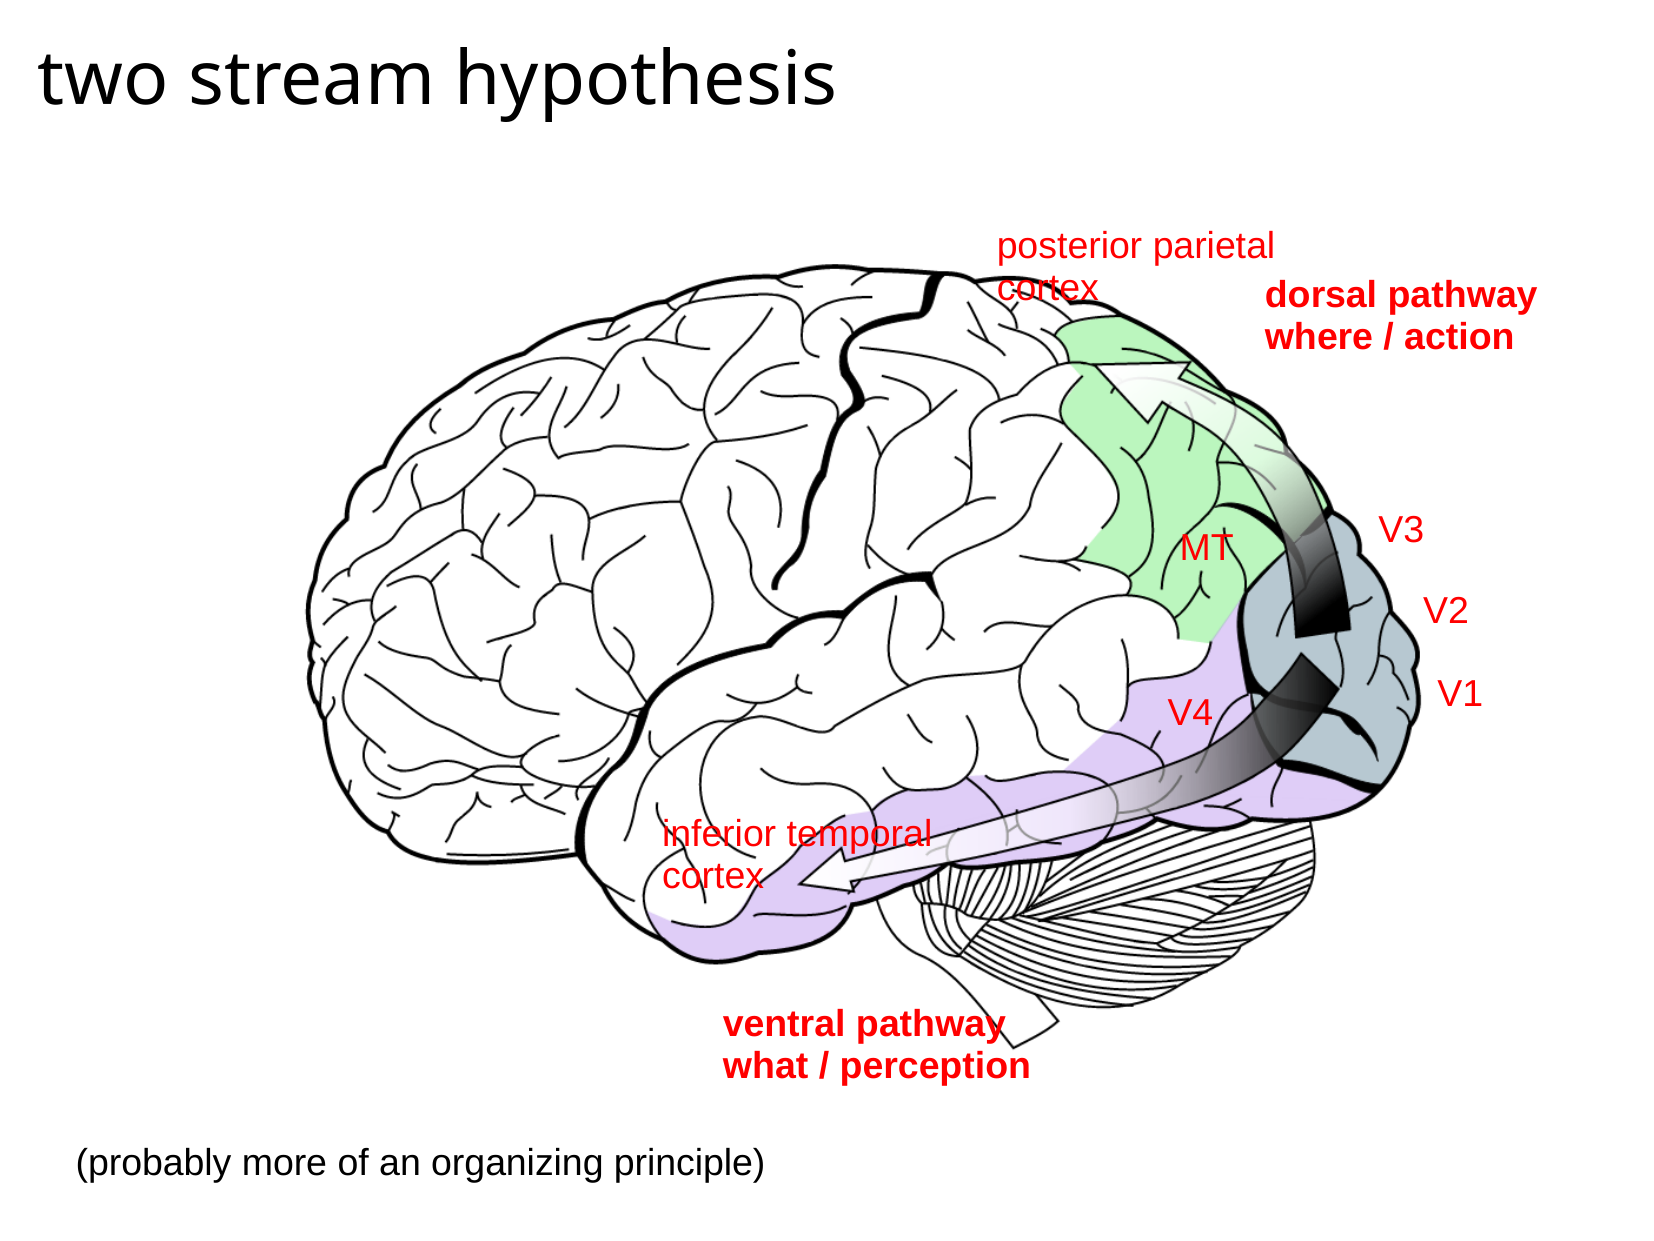

# two stream hypothesis
posterior parietal
cortex
dorsal pathway
where / action
V3
MT
V2
V1
V4
inferior temporal
cortex
ventral pathway
what / perception
(probably more of an organizing principle)